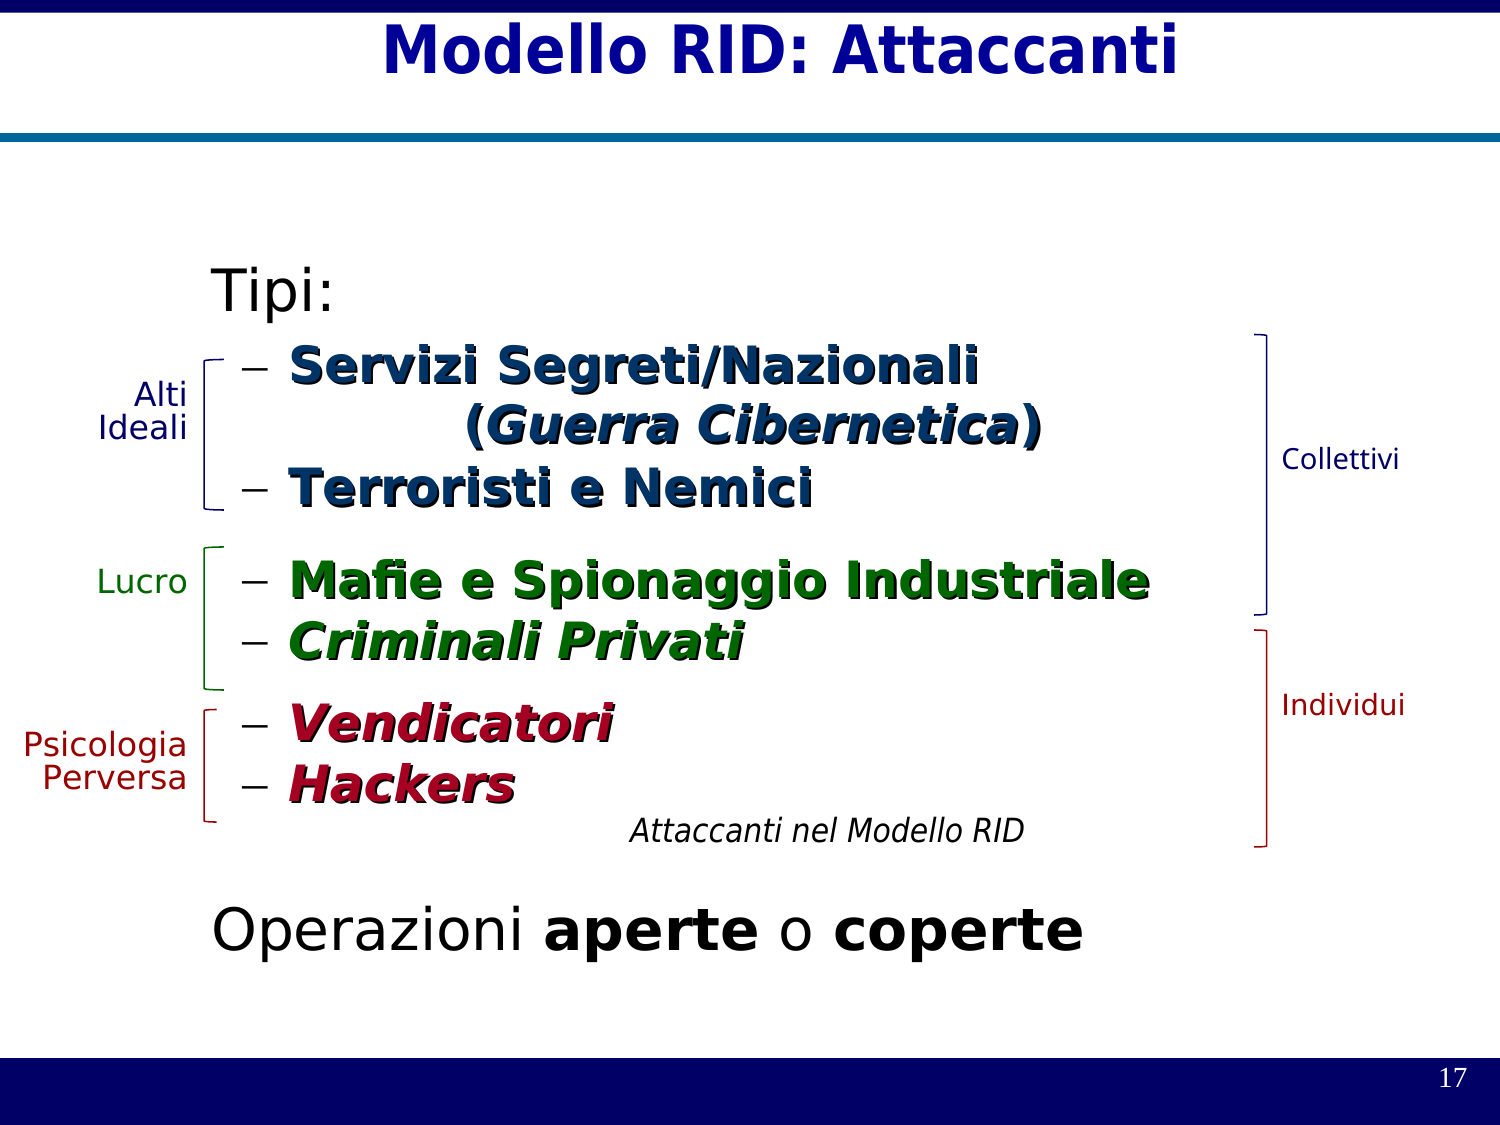

# Modello RID: Attaccanti
Tipi:
Servizi Segreti/Nazionali
 (Guerra Cibernetica)
Terroristi e Nemici
Mafie e Spionaggio Industriale
Criminali Privati
Vendicatori
Hackers
Operazioni aperte o coperte
Alti
Ideali
Collettivi
Lucro
Individui
Psicologia
Perversa
Attaccanti nel Modello RID